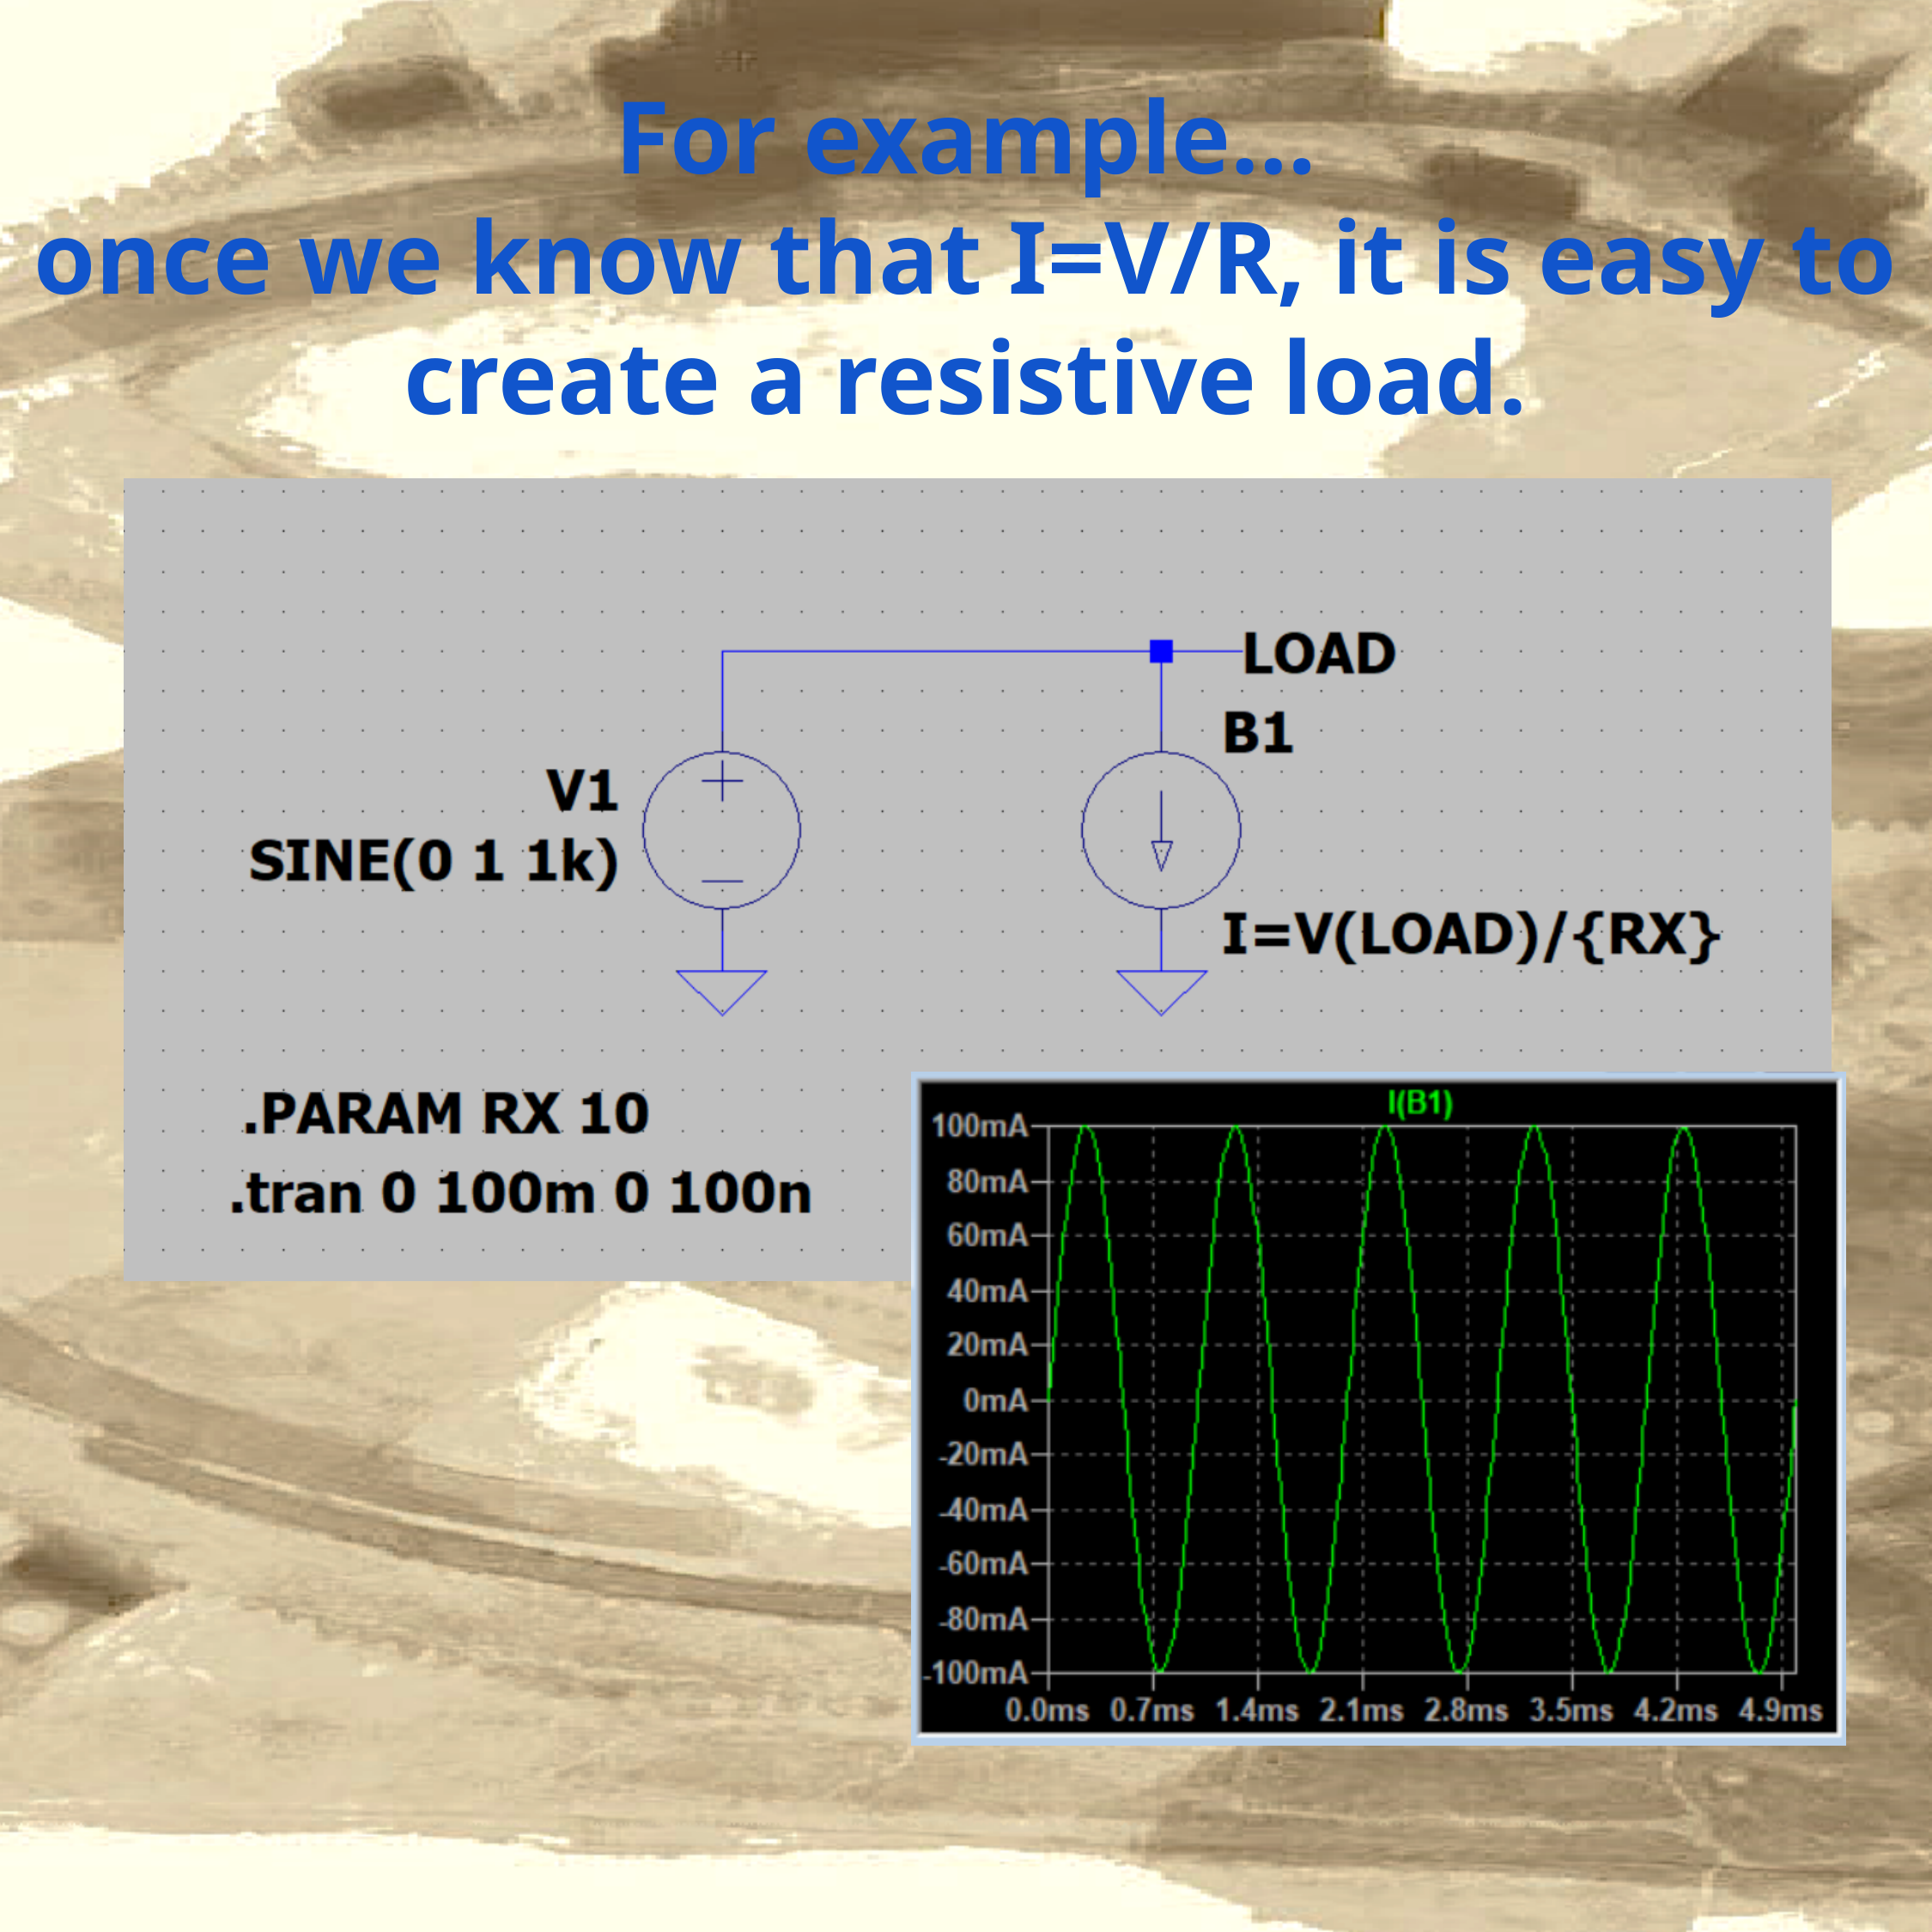

For example…
once we know that I=V/R, it is easy to create a resistive load.